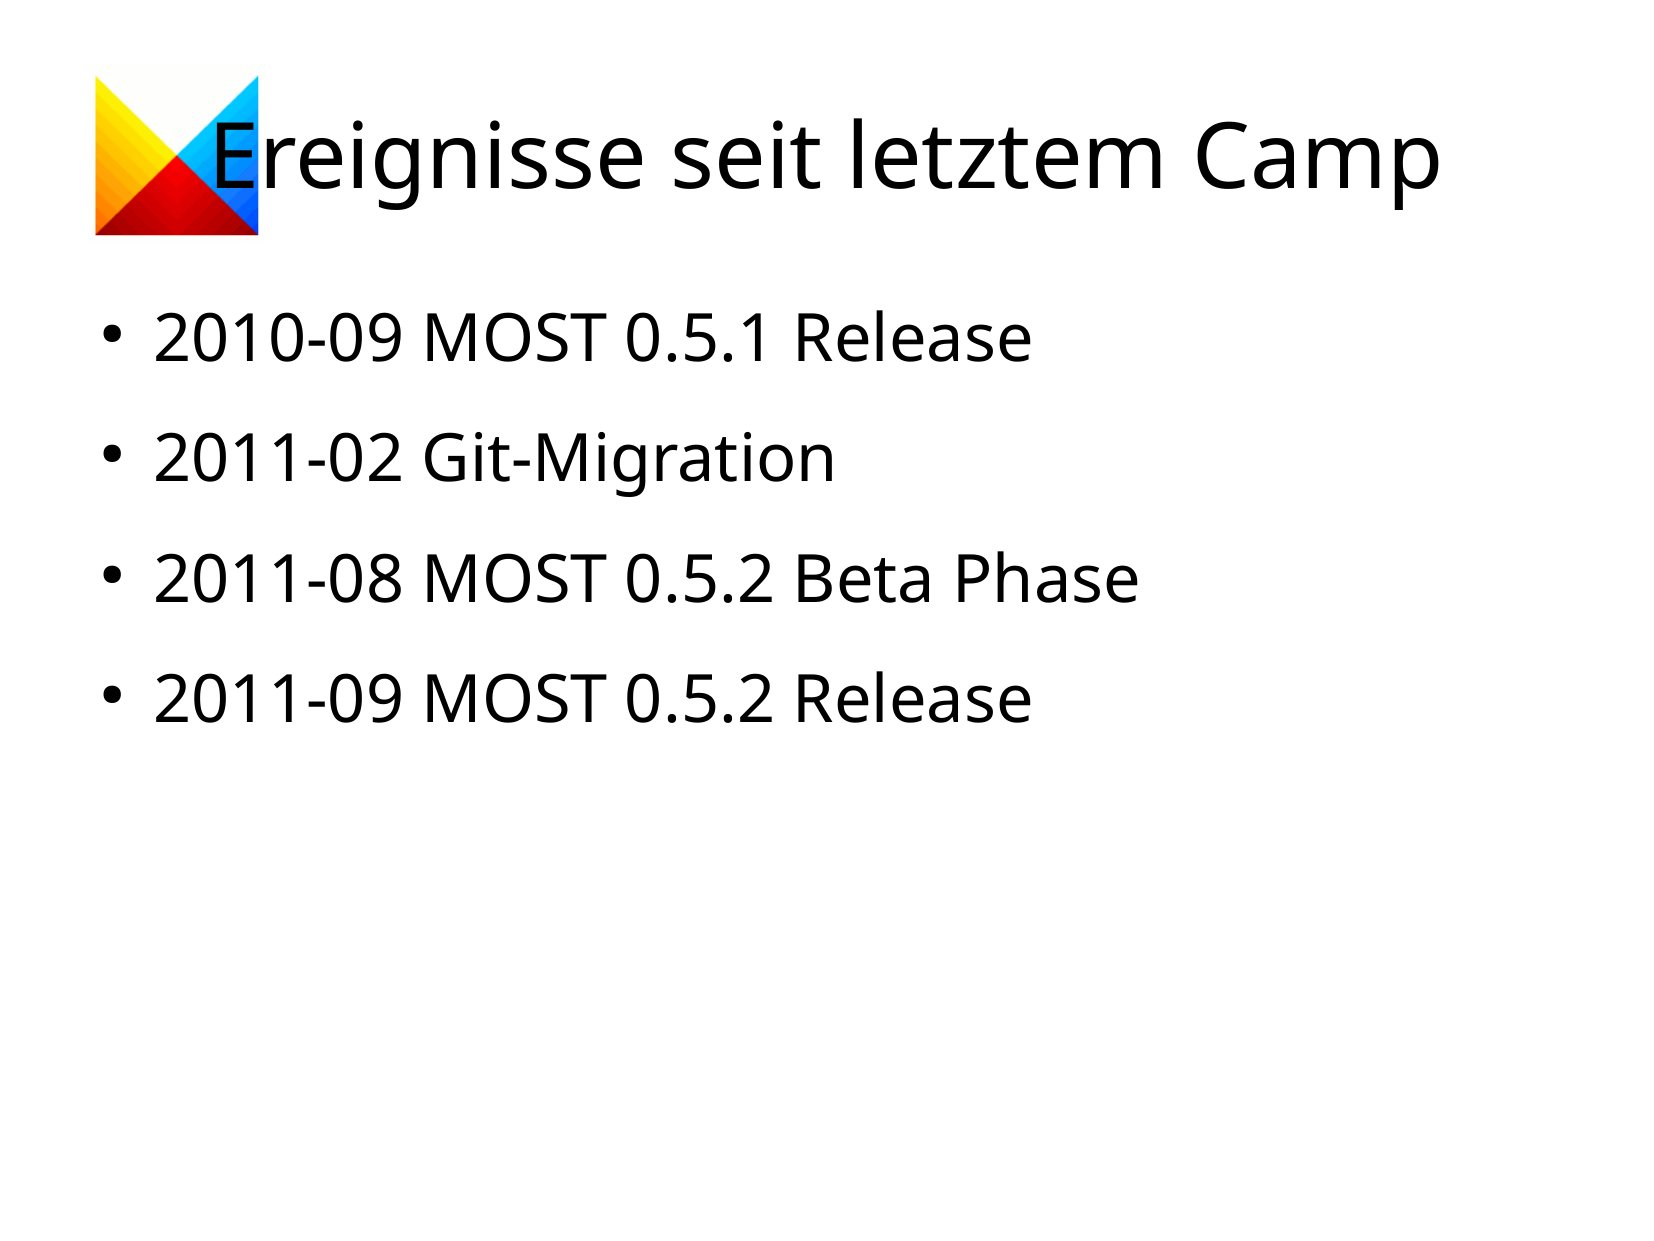

# Ereignisse seit letztem Camp
2010-09 MOST 0.5.1 Release
2011-02 Git-Migration
2011-08 MOST 0.5.2 Beta Phase
2011-09 MOST 0.5.2 Release